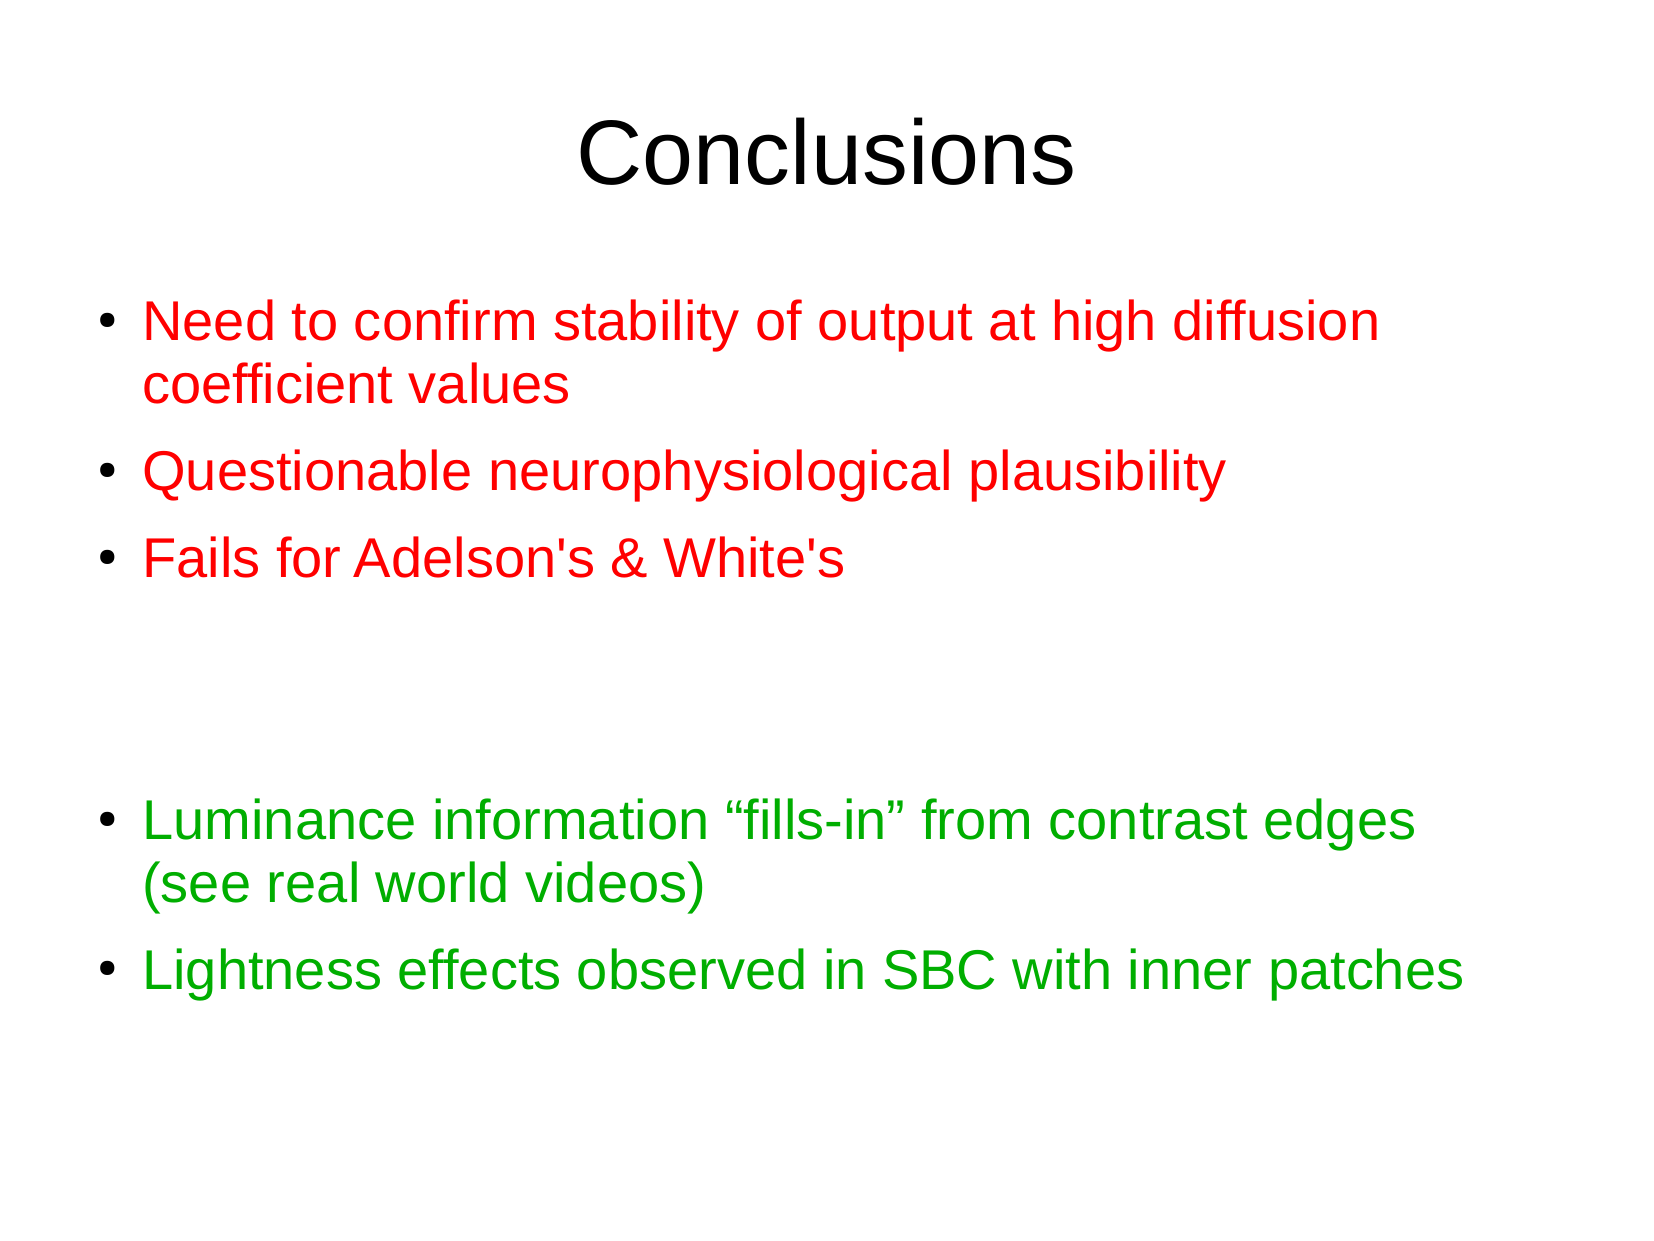

# Conclusions
Need to confirm stability of output at high diffusion coefficient values
Questionable neurophysiological plausibility
Fails for Adelson's & White's
Luminance information “fills-in” from contrast edges (see real world videos)
Lightness effects observed in SBC with inner patches